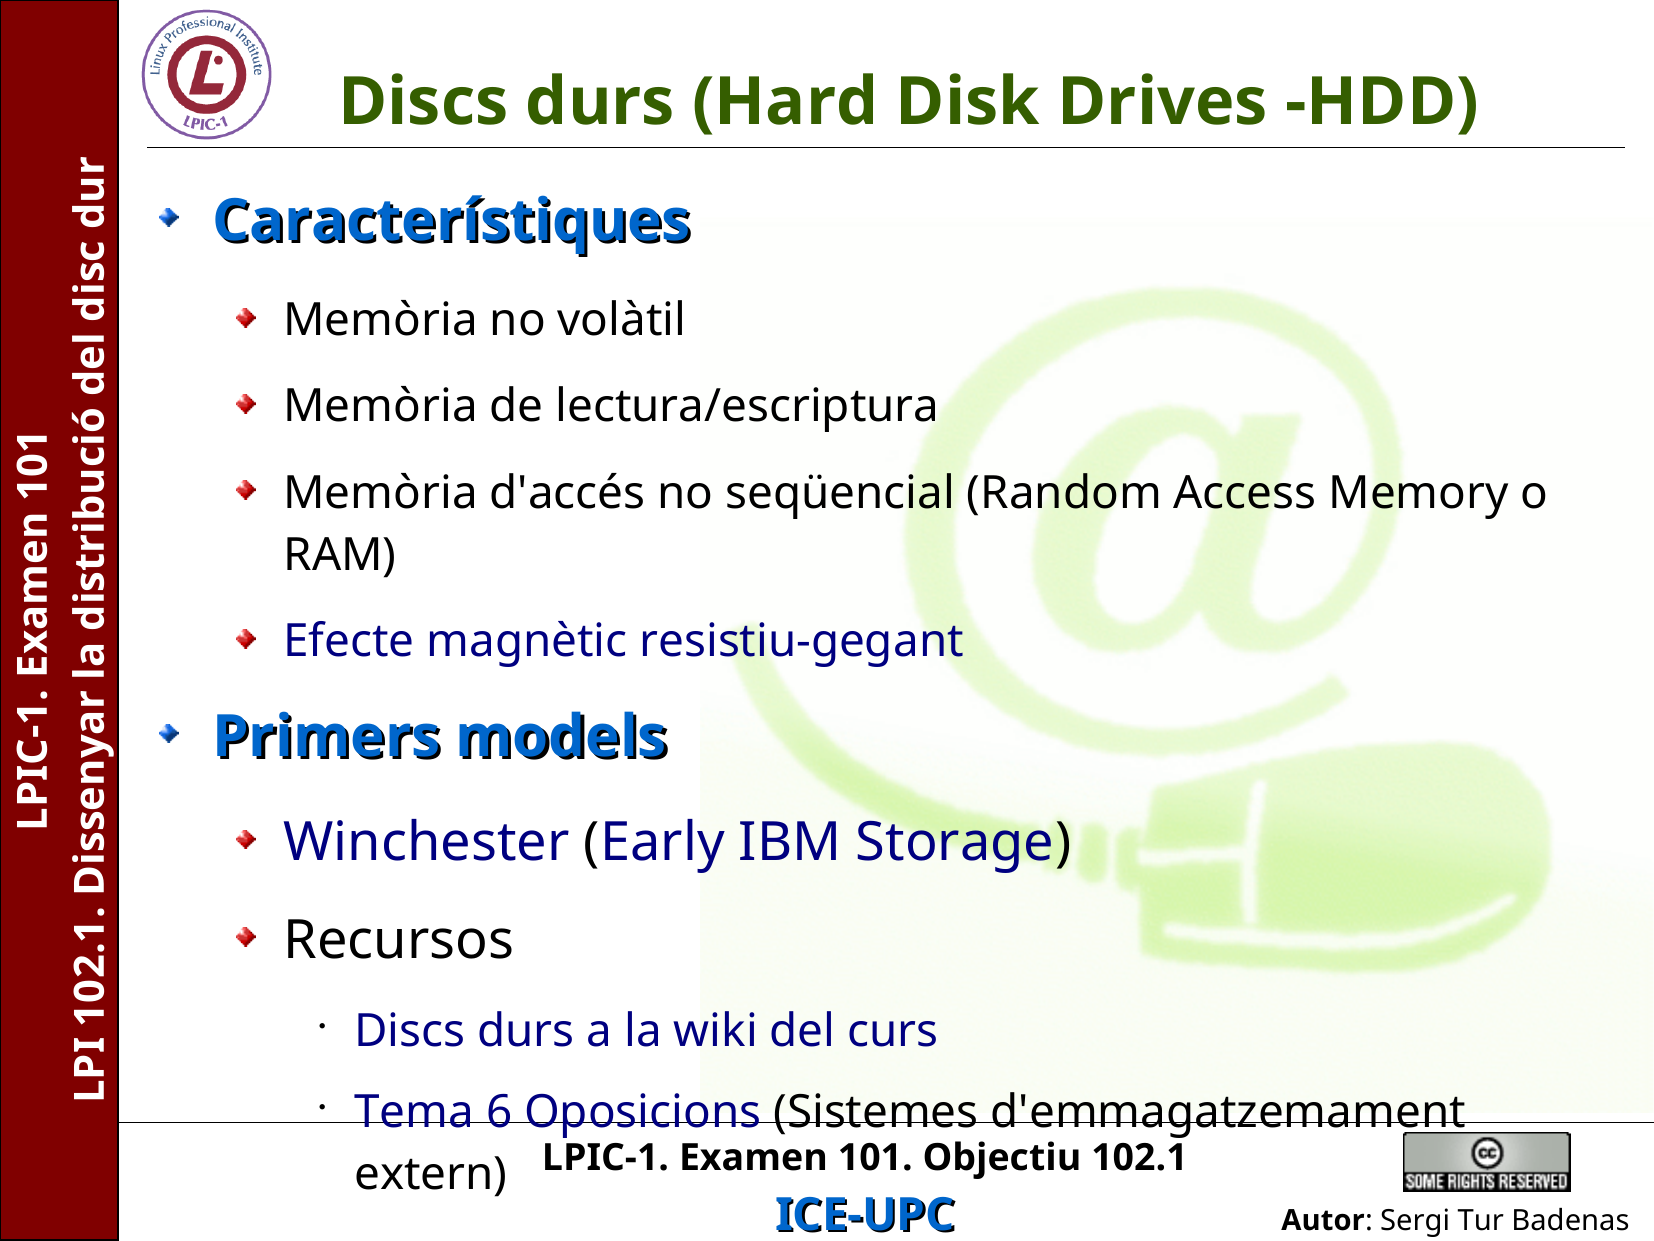

# Discs durs (Hard Disk Drives -HDD)
Característiques
Memòria no volàtil
Memòria de lectura/escriptura
Memòria d'accés no seqüencial (Random Access Memory o RAM)
Efecte magnètic resistiu-gegant
Primers models
Winchester (Early IBM Storage)
Recursos
Discs durs a la wiki del curs
Tema 6 Oposicions (Sistemes d'emmagatzemament extern)